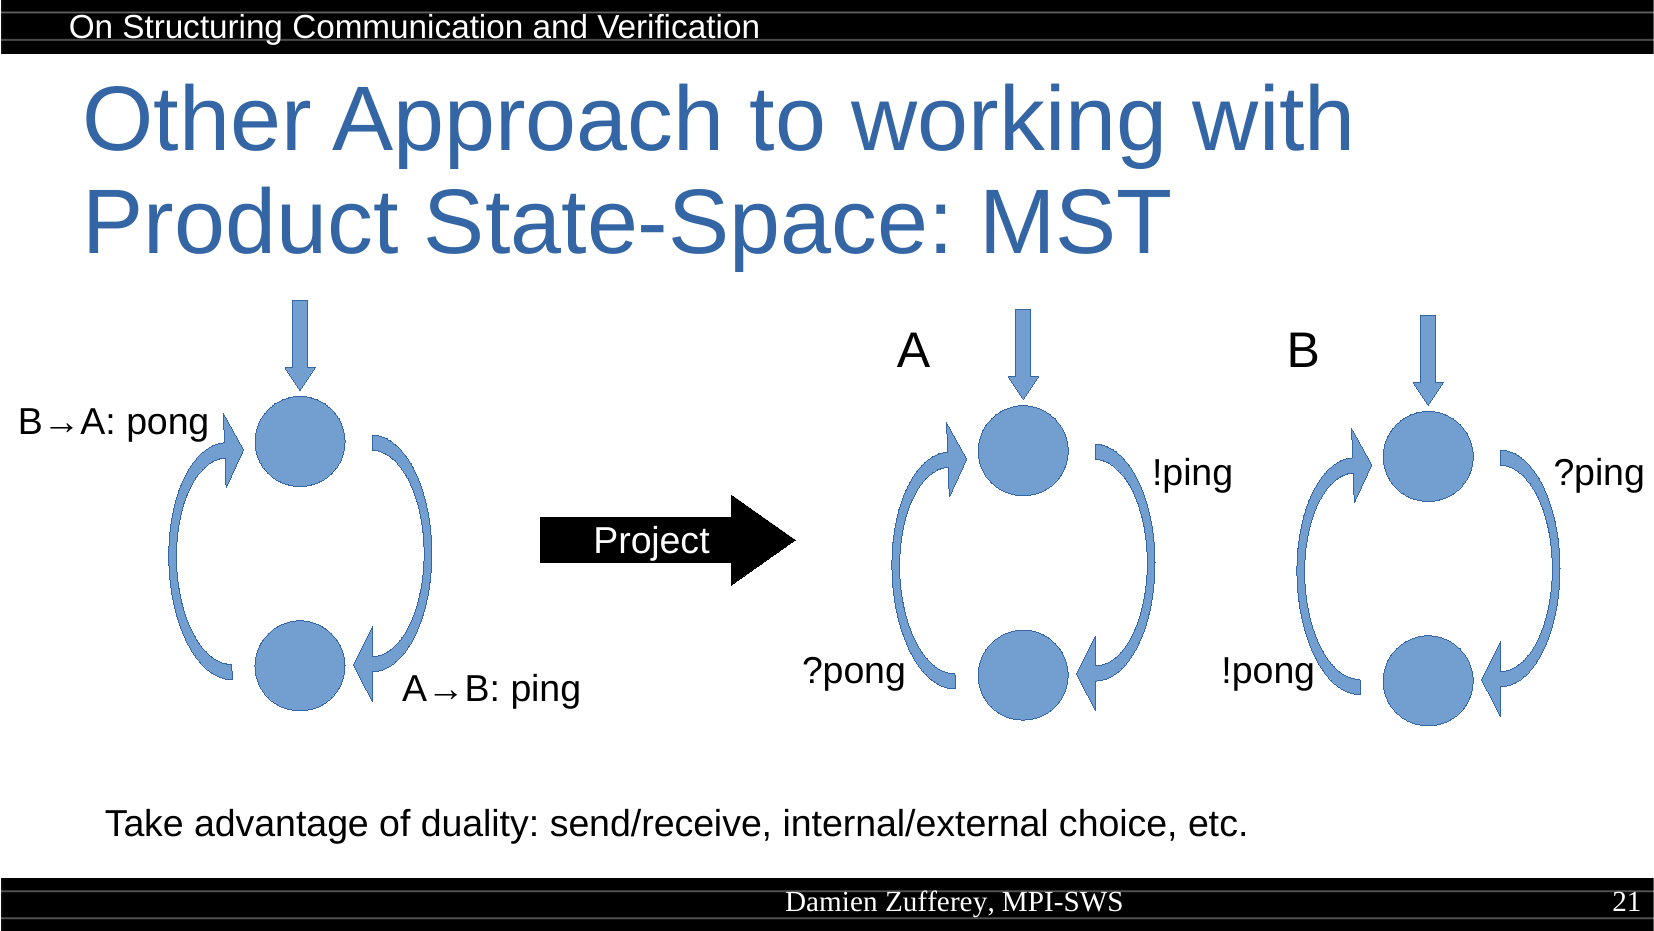

# Other Approach to working with Product State-Space: MST
A
B
B→A: pong
!ping
?ping
Project
?pong
!pong
A→B: ping
Take advantage of duality: send/receive, internal/external choice, etc.